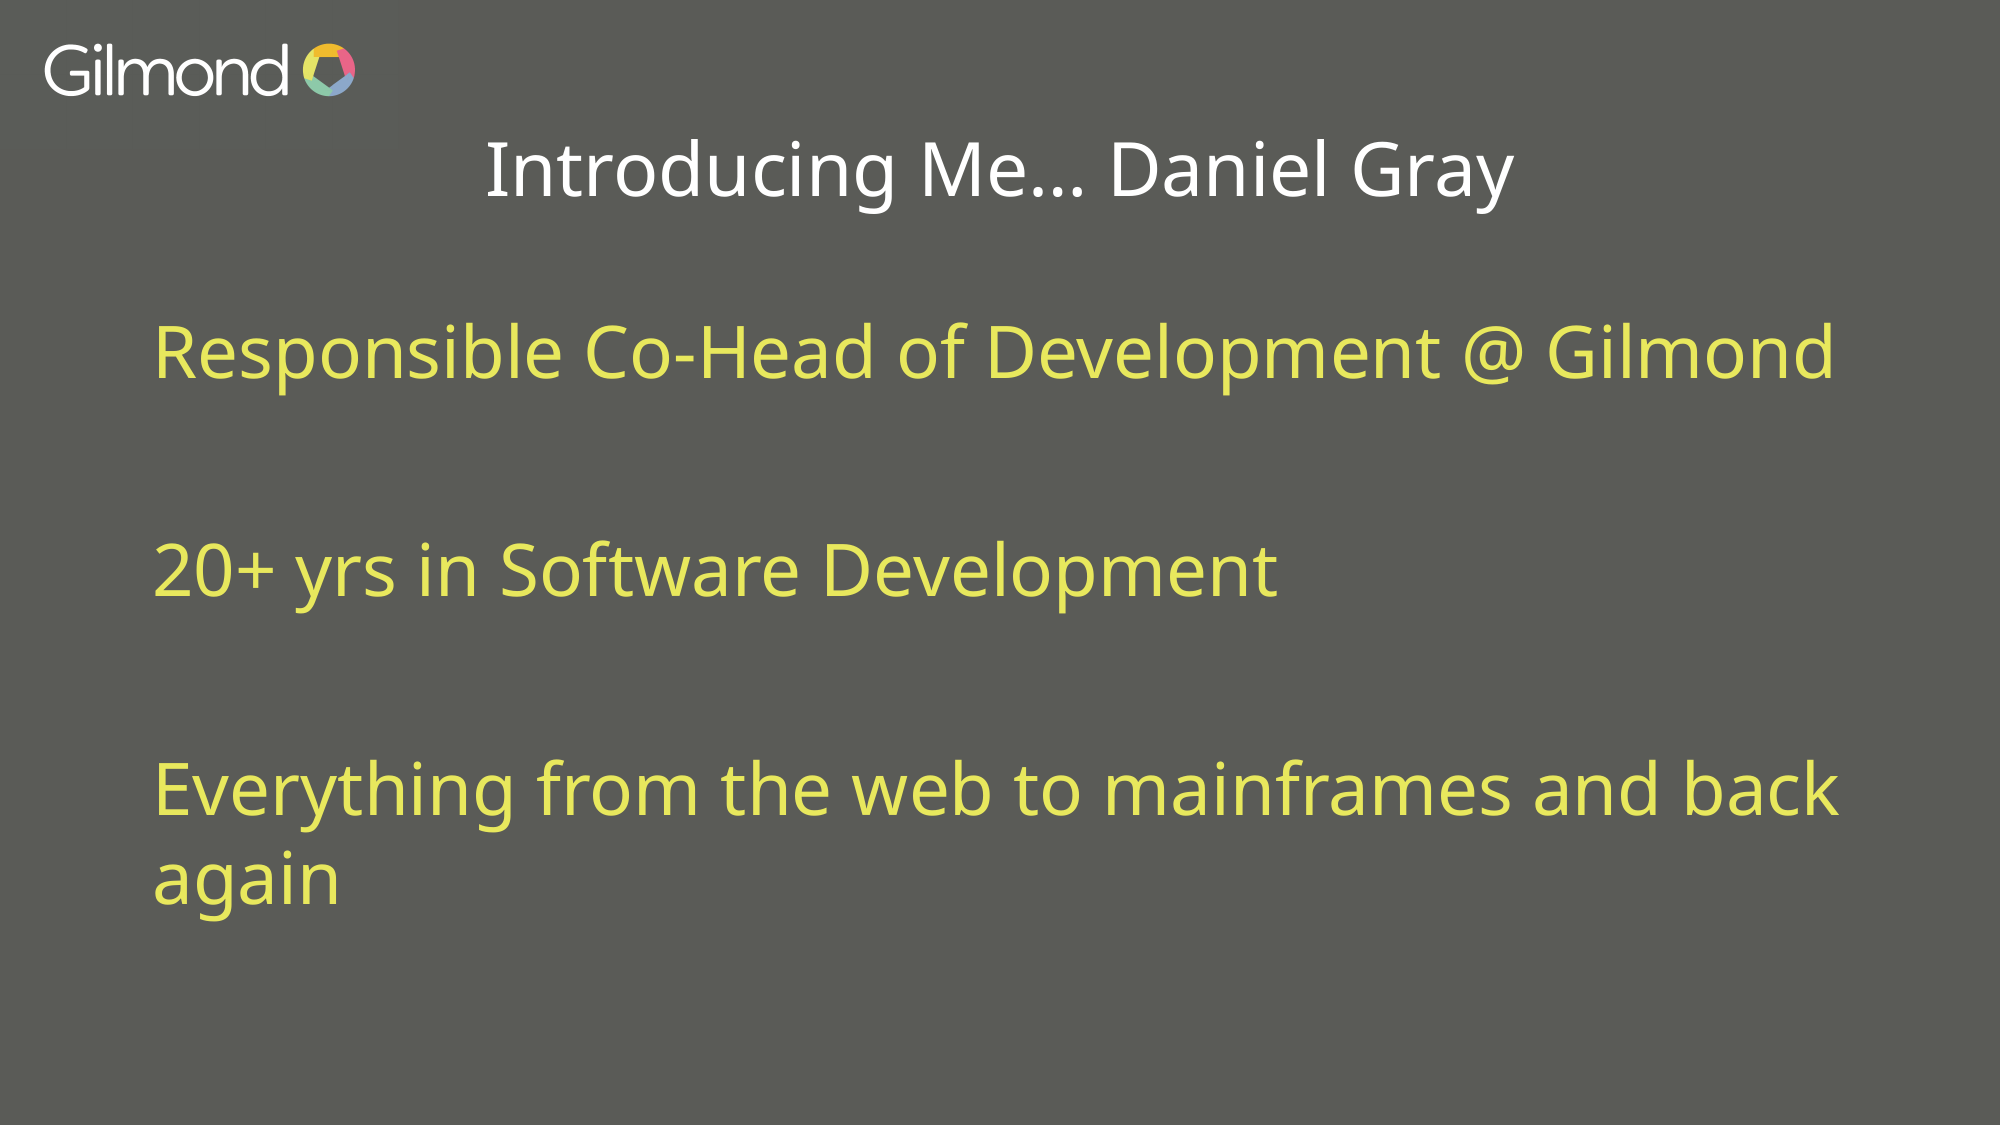

# Introducing Me… Daniel Gray
Responsible Co-Head of Development @ Gilmond
20+ yrs in Software Development
Everything from the web to mainframes and back again